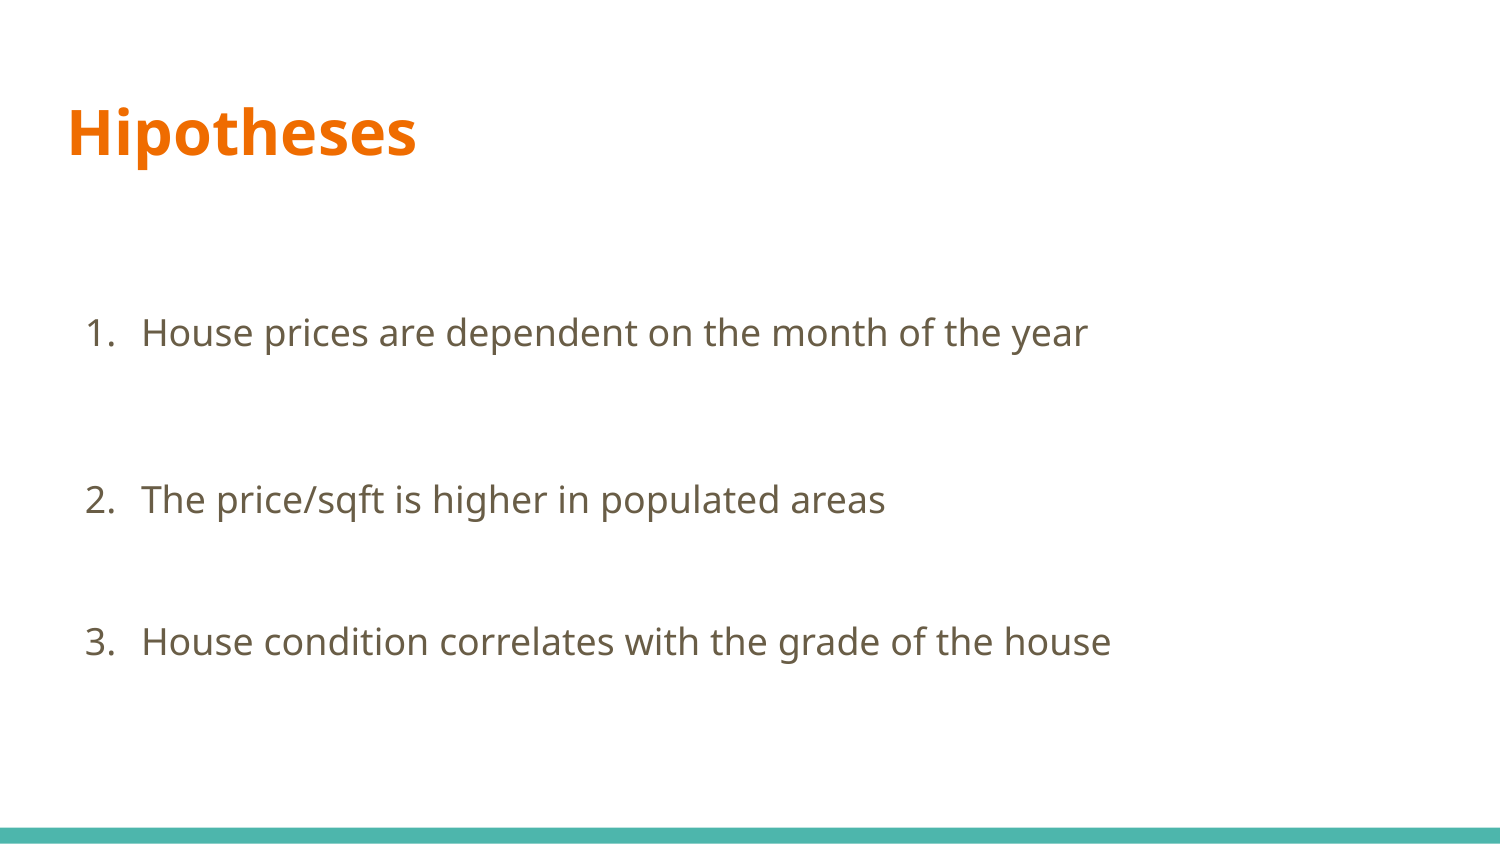

# Hipotheses
House prices are dependent on the month of the year
The price/sqft is higher in populated areas
House condition correlates with the grade of the house